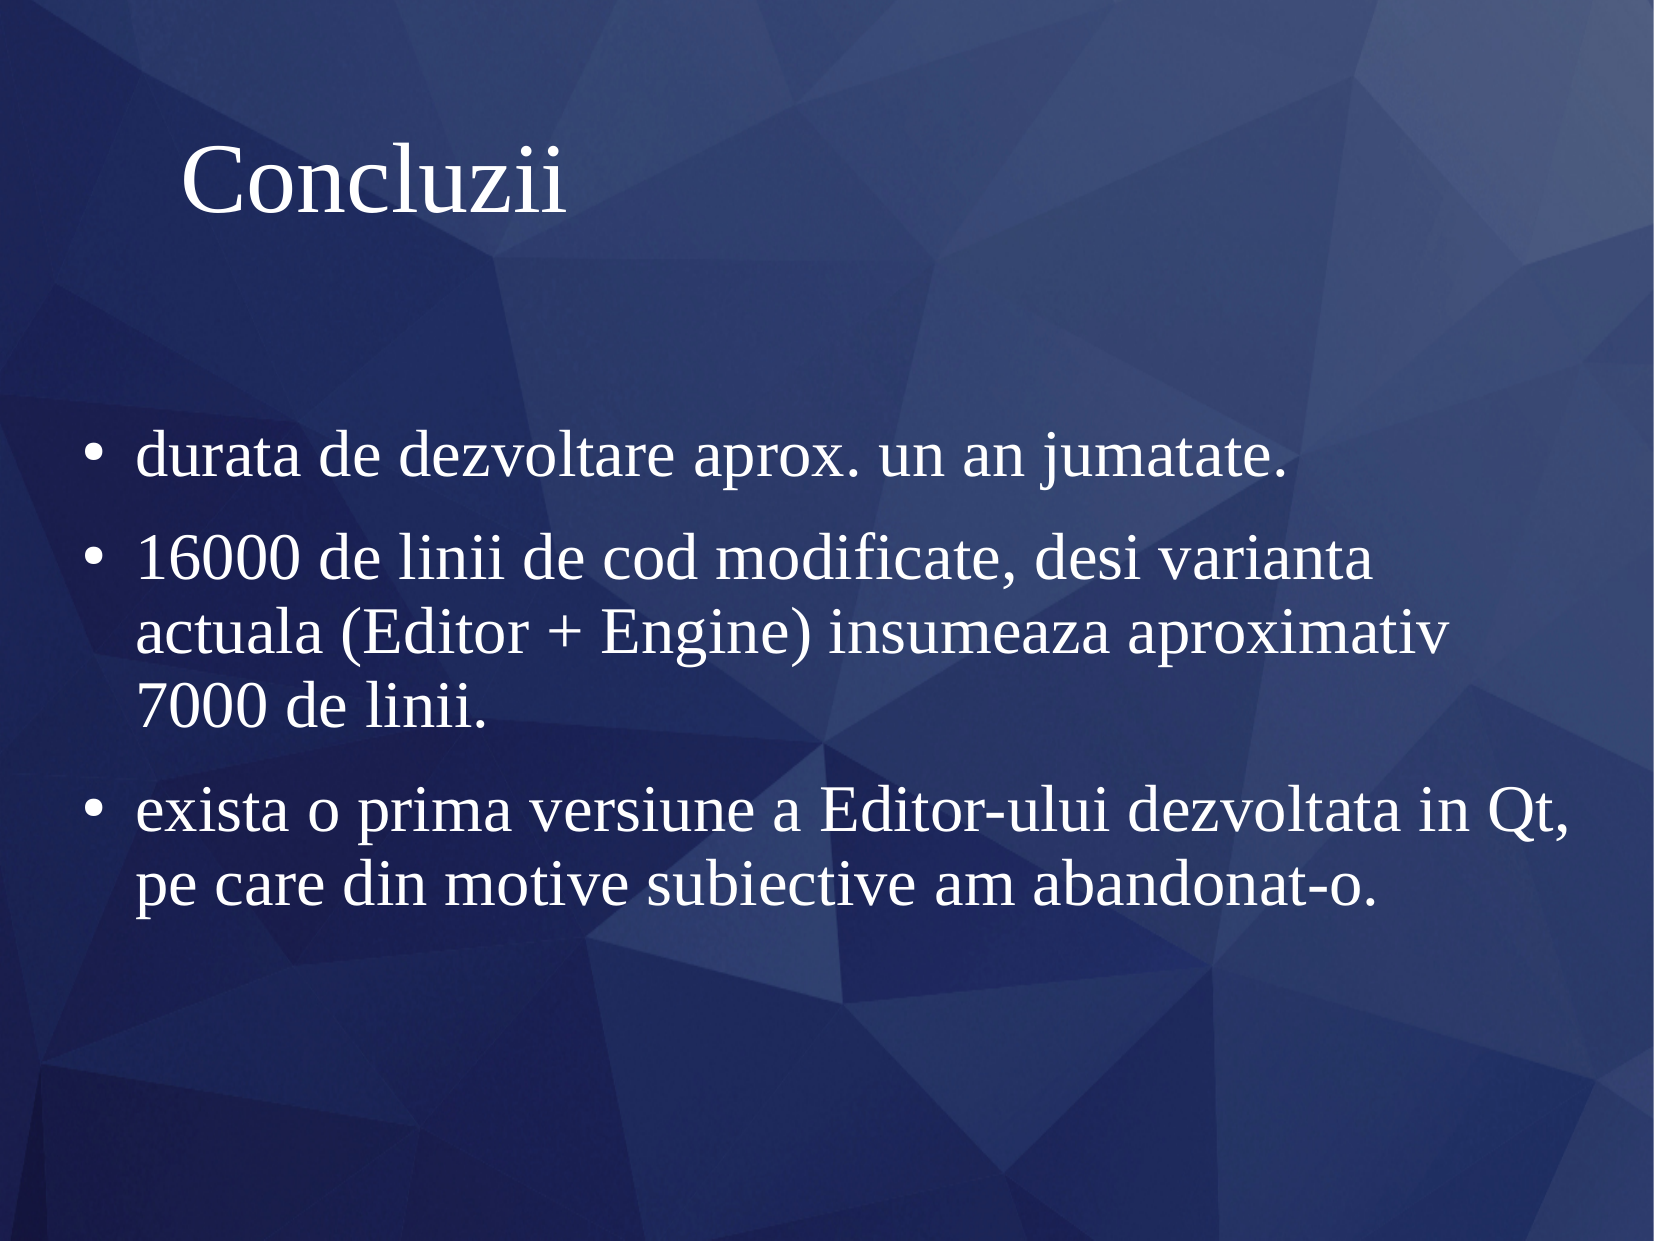

# Concluzii
durata de dezvoltare aprox. un an jumatate.
16000 de linii de cod modificate, desi varianta actuala (Editor + Engine) insumeaza aproximativ 7000 de linii.
exista o prima versiune a Editor-ului dezvoltata in Qt, pe care din motive subiective am abandonat-o.